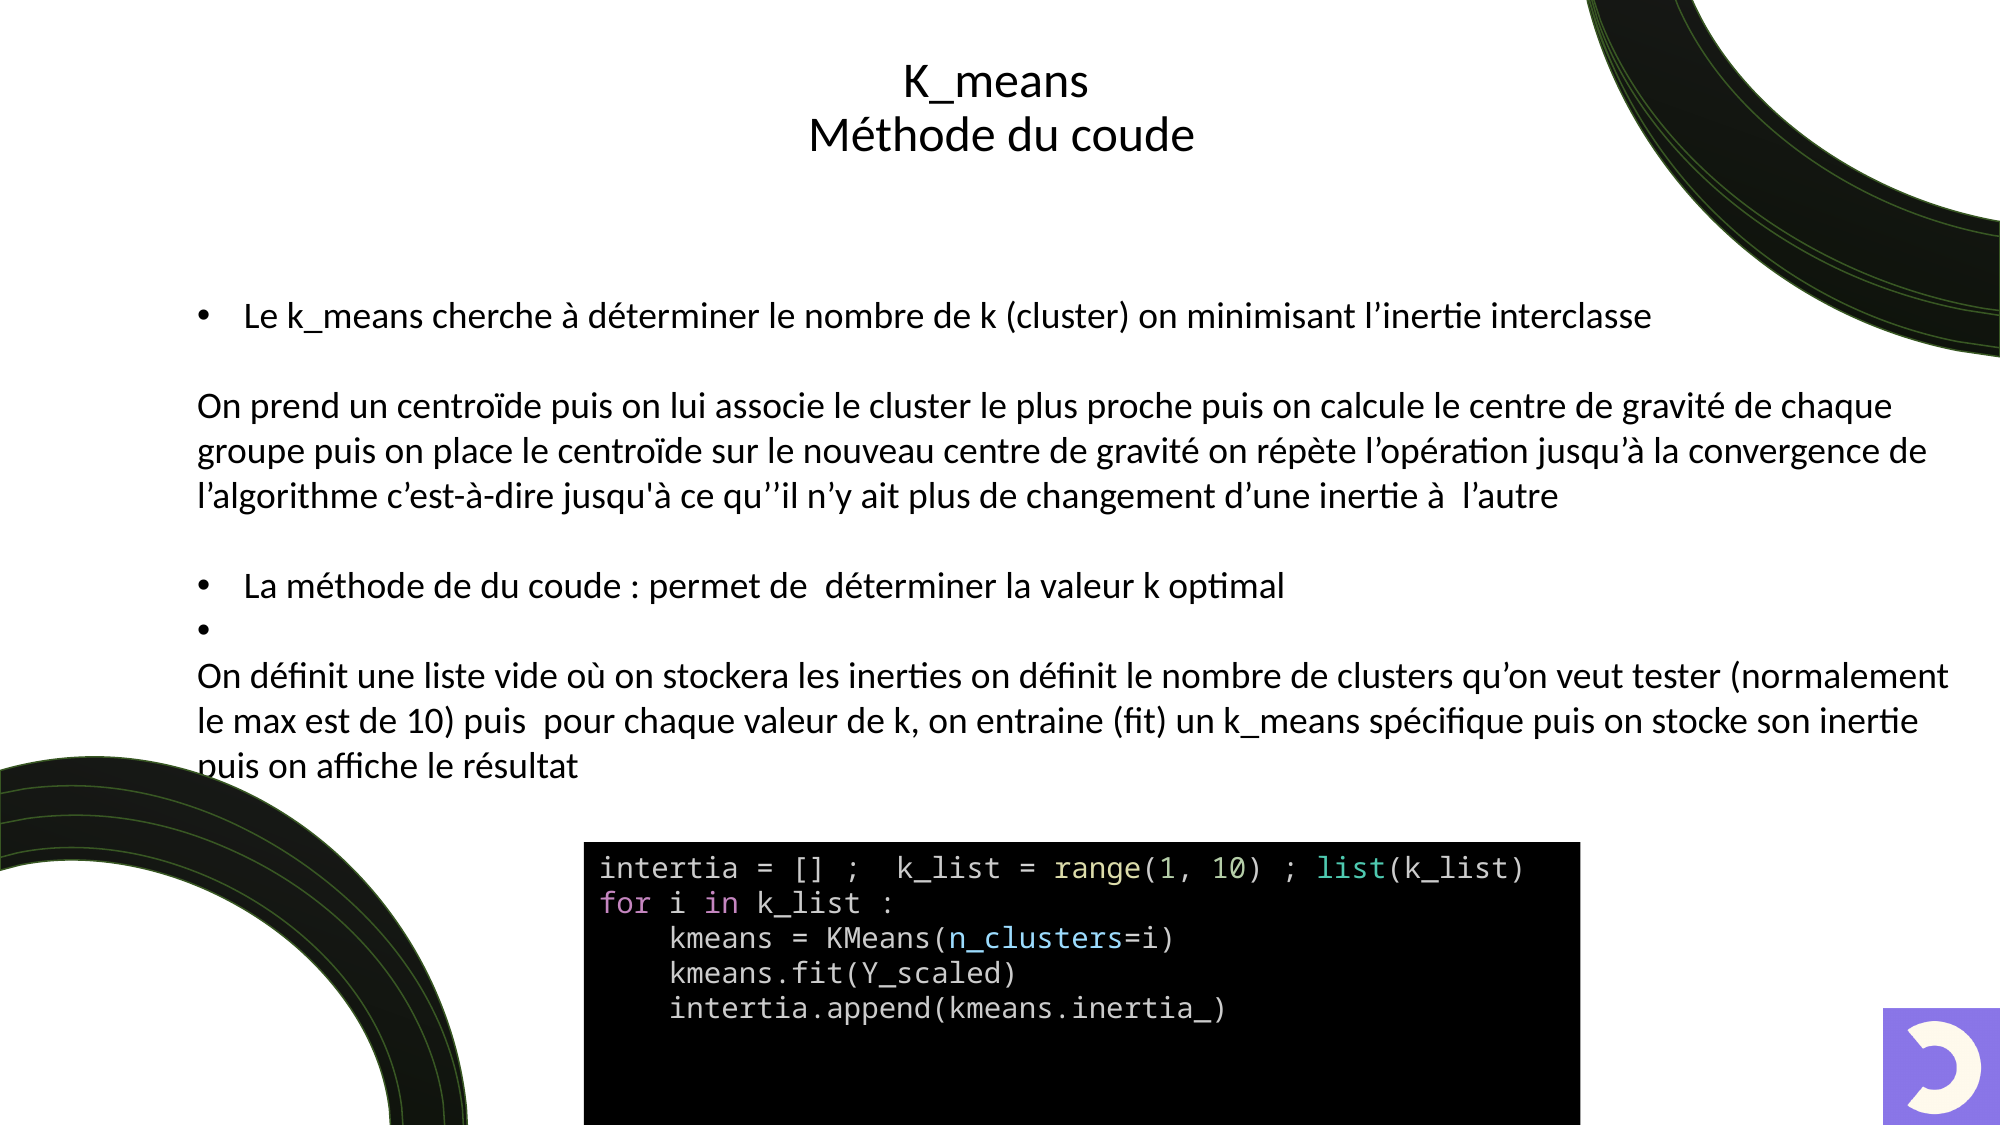

# K_means Méthode du coude
Le k_means cherche à déterminer le nombre de k (cluster) on minimisant l’inertie interclasse
On prend un centroïde puis on lui associe le cluster le plus proche puis on calcule le centre de gravité de chaque groupe puis on place le centroïde sur le nouveau centre de gravité on répète l’opération jusqu’à la convergence de l’algorithme c’est-à-dire jusqu'à ce qu’’il n’y ait plus de changement d’une inertie à l’autre
La méthode de du coude : permet de déterminer la valeur k optimal
On définit une liste vide où on stockera les inerties on définit le nombre de clusters qu’on veut tester (normalement le max est de 10) puis pour chaque valeur de k, on entraine (fit) un k_means spécifique puis on stocke son inertie puis on affiche le résultat
intertia = [] ; k_list = range(1, 10) ; list(k_list)
for i in k_list :
    kmeans = KMeans(n_clusters=i)
    kmeans.fit(Y_scaled)
    intertia.append(kmeans.inertia_)